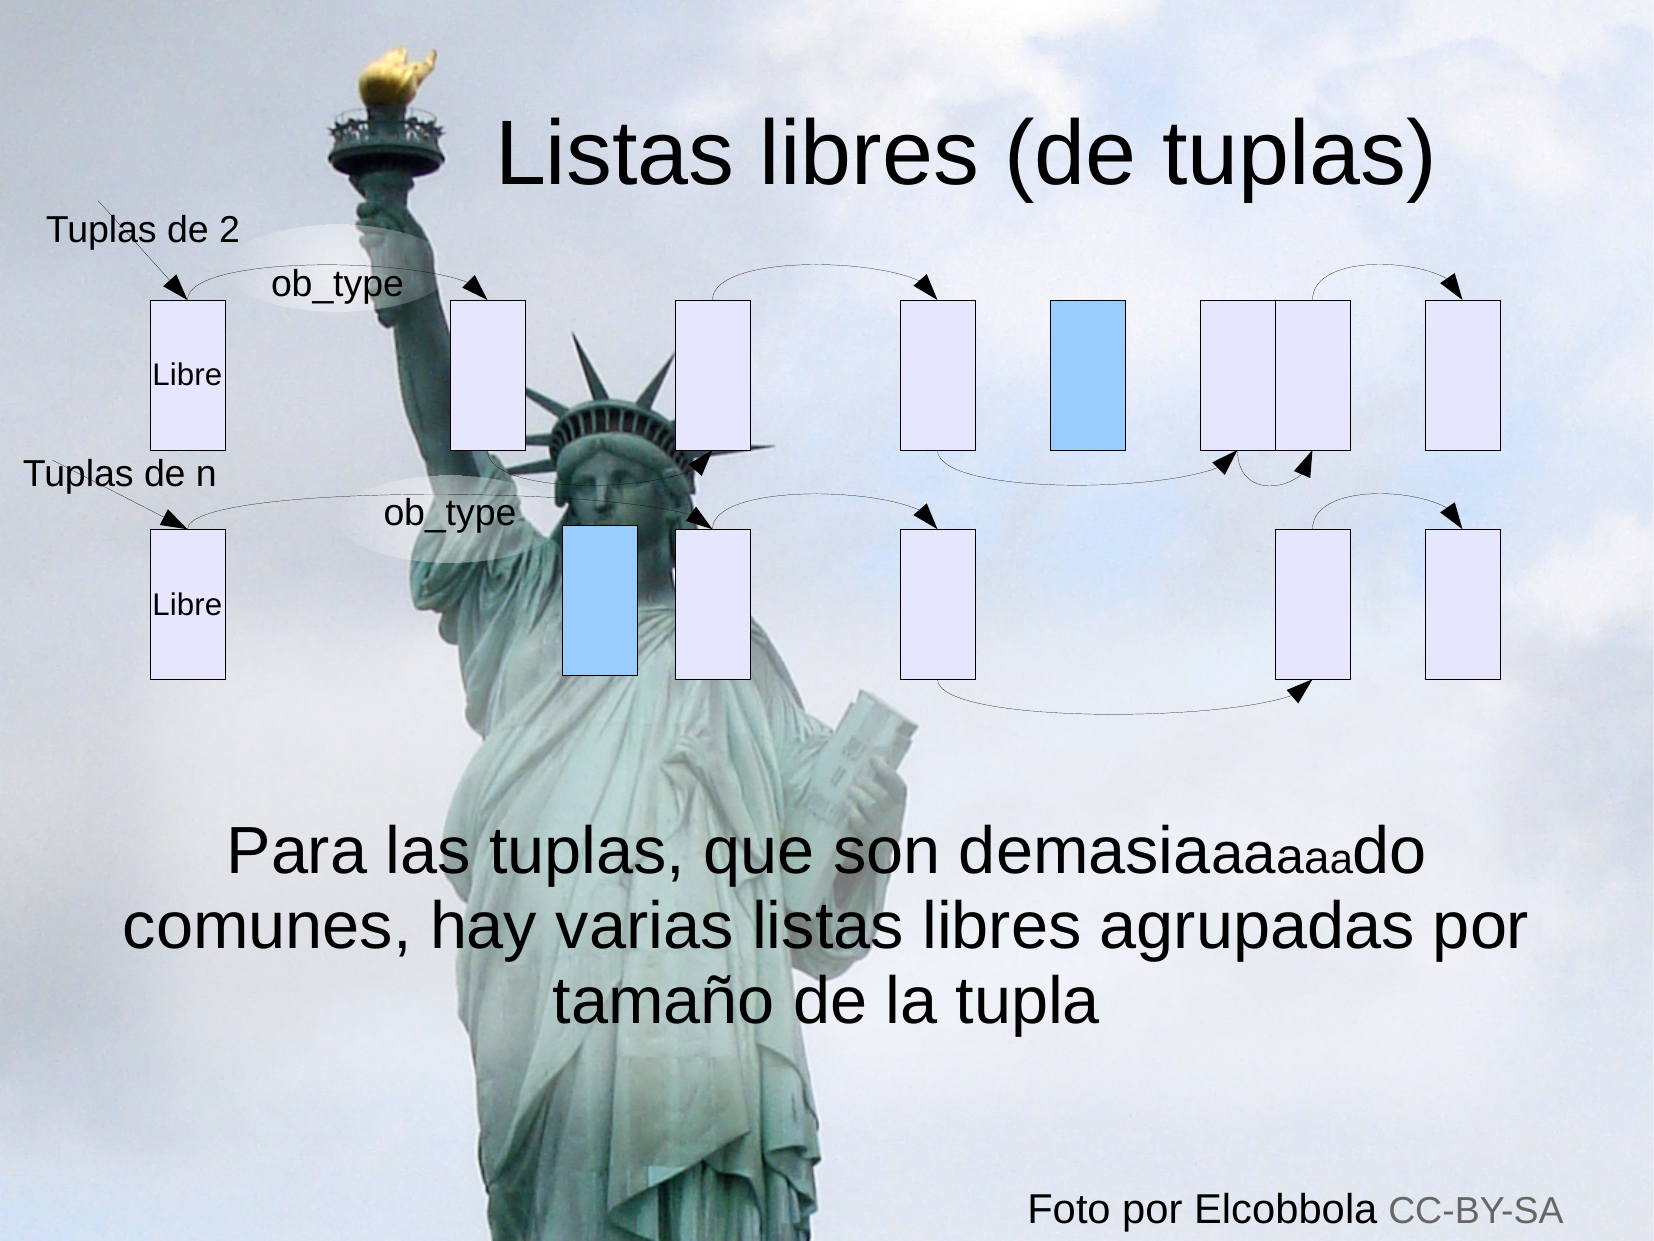

# Listas libres (de tuplas)
Libre
Libre
Para las tuplas, que son demasiaaaaaado comunes, hay varias listas libres agrupadas por tamaño de la tupla
Foto por Elcobbola CC-BY-SA